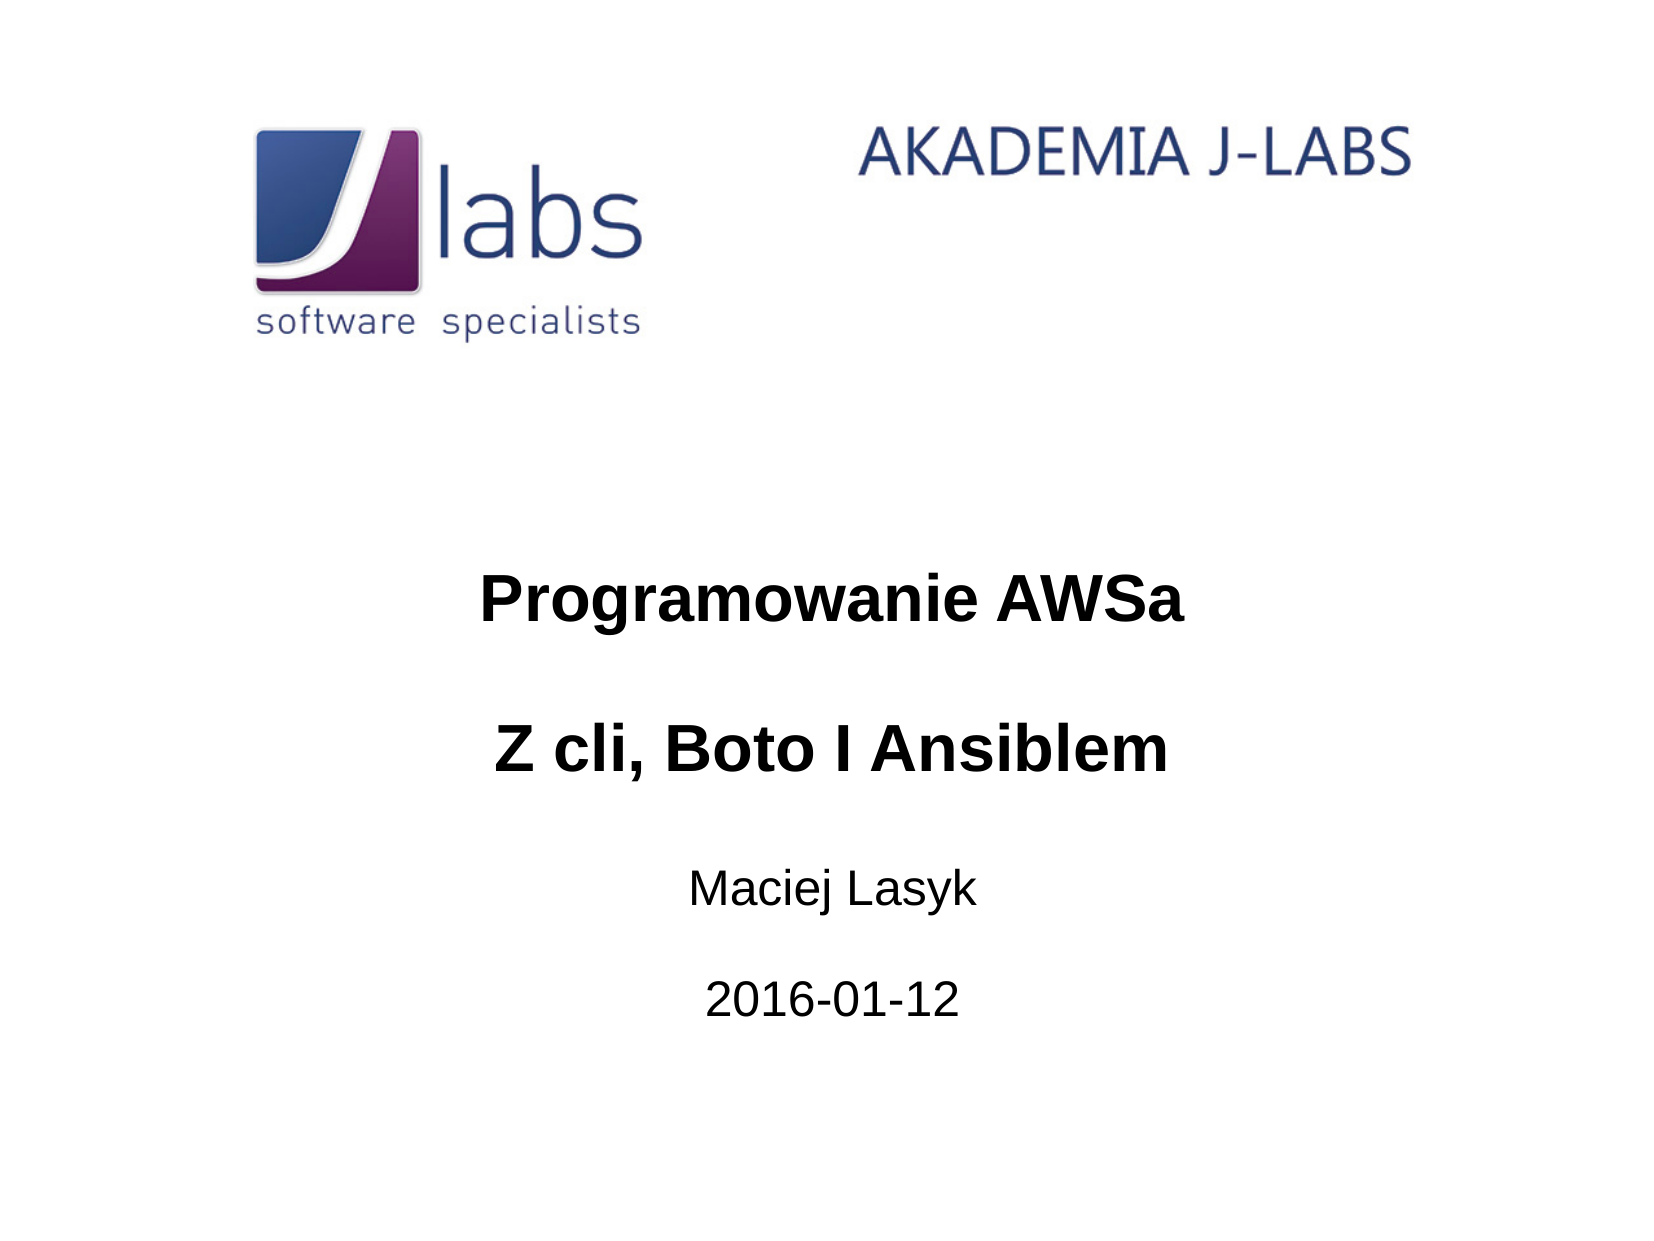

# Programowanie AWSa
Z cli, Boto I Ansiblem
Maciej Lasyk
2016-01-12